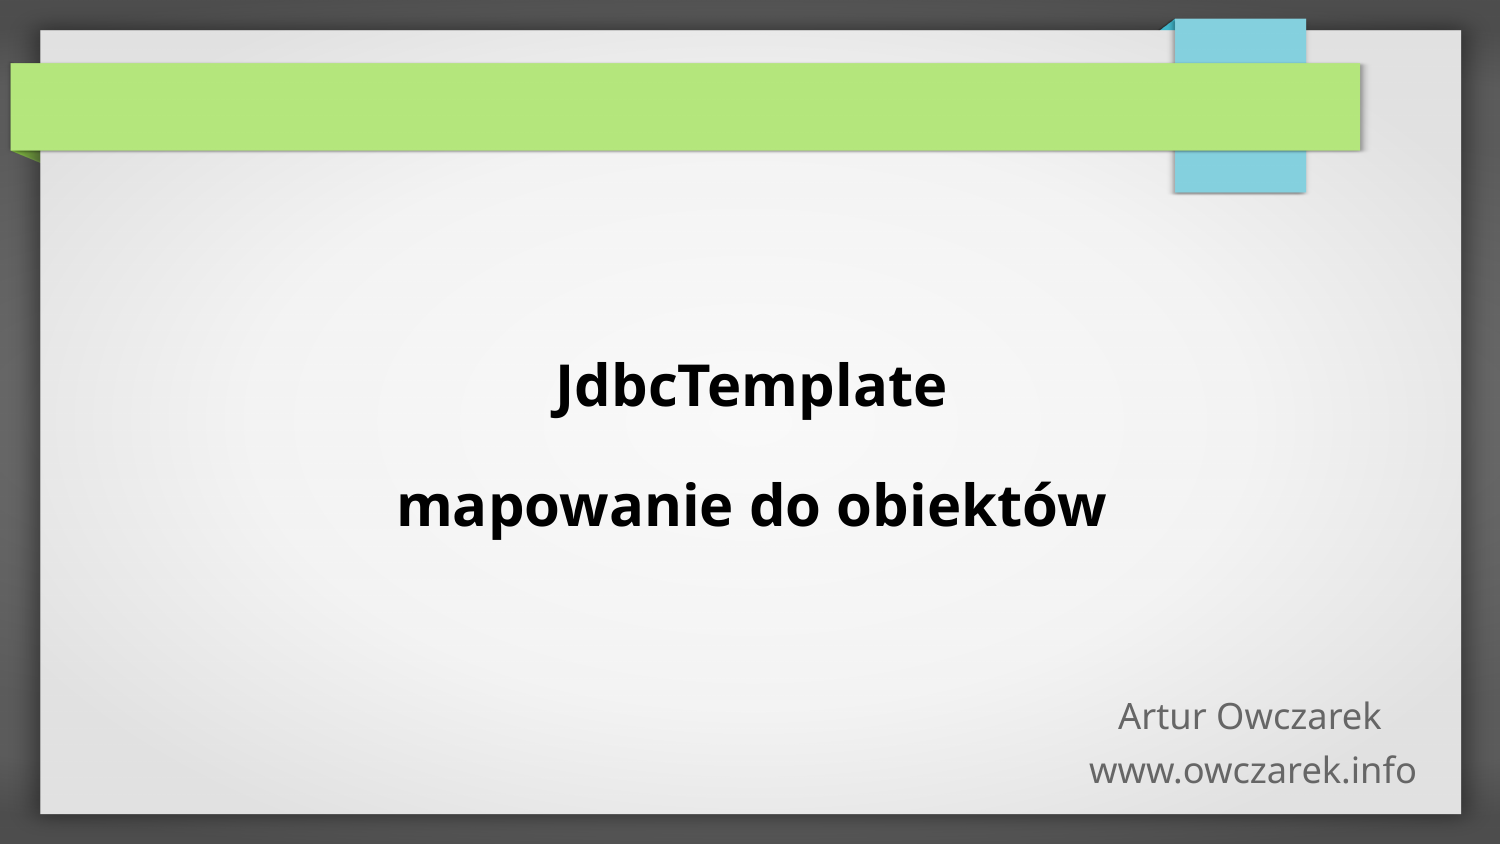

# JdbcTemplate mapowanie do obiektów
Artur Owczarek
www.owczarek.info